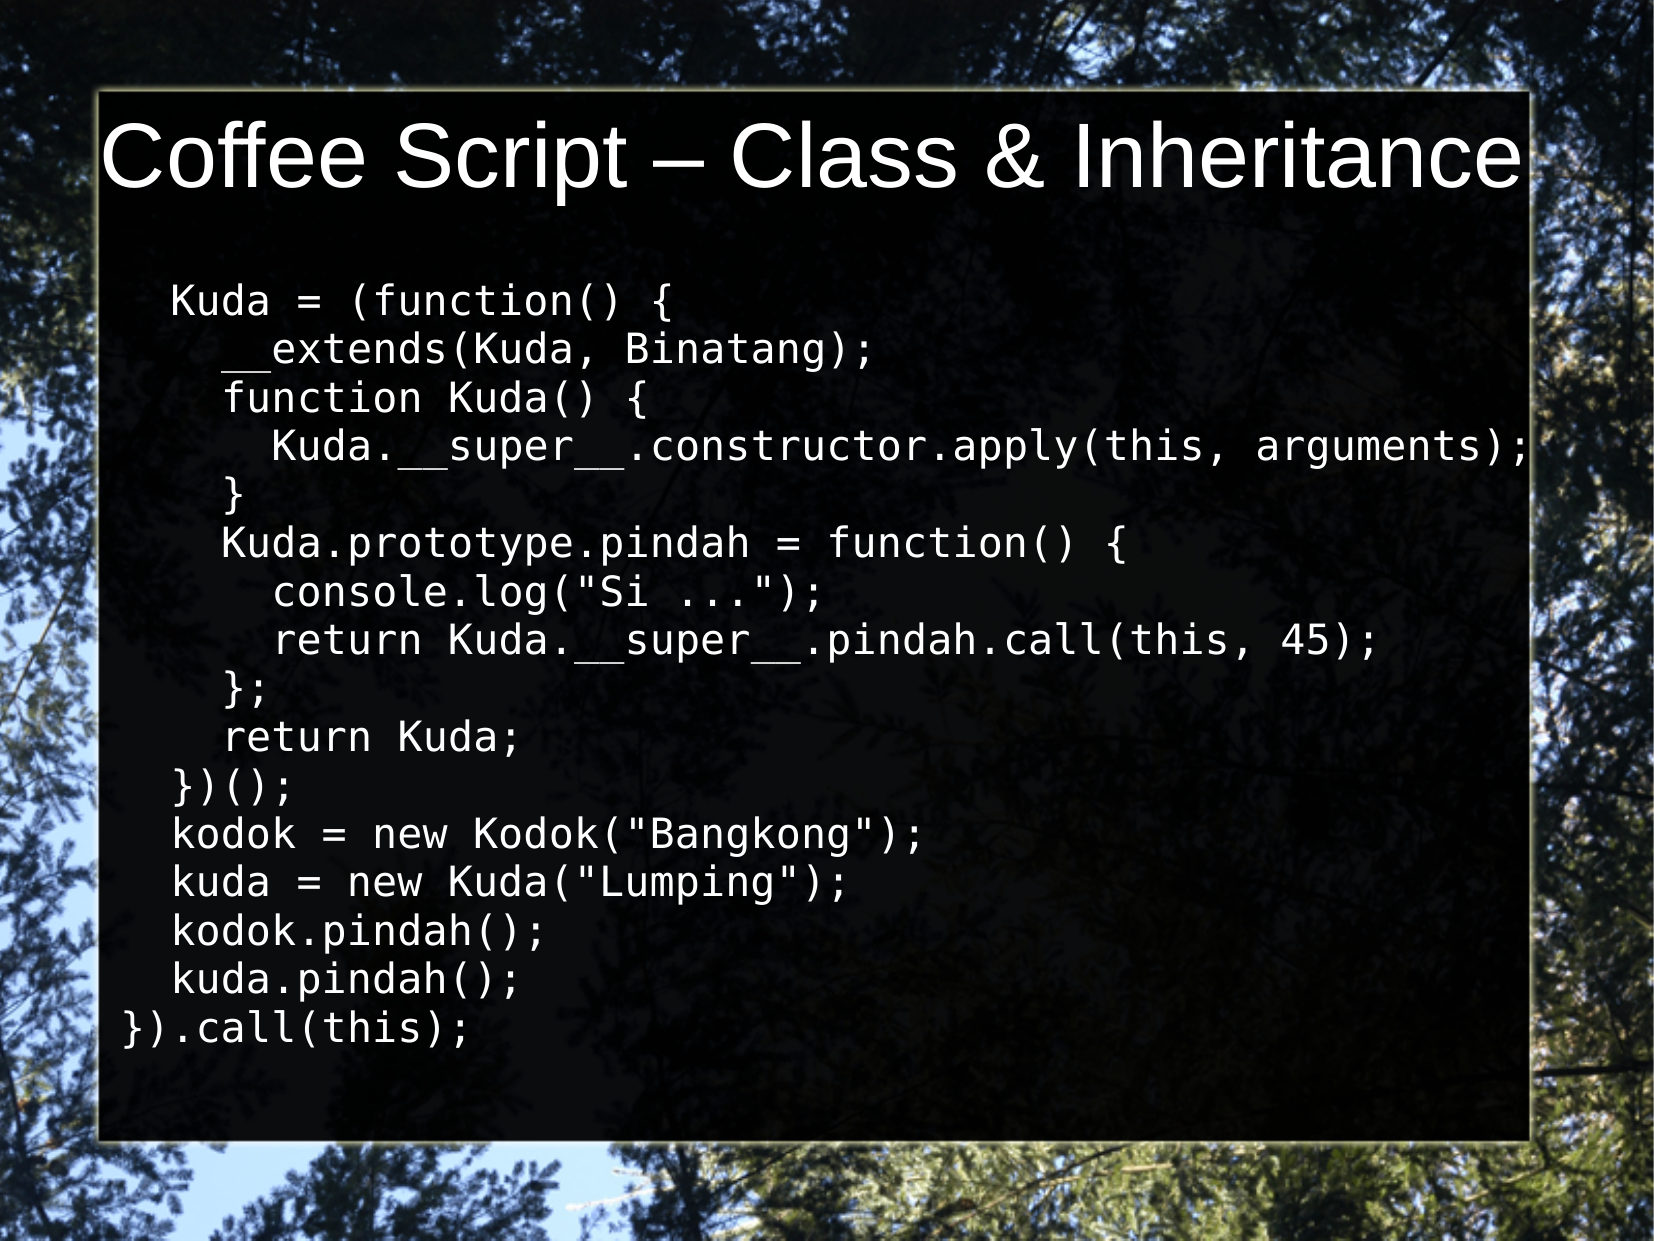

# Coffee Script – Class & Inheritance
 Kuda = (function() {
 __extends(Kuda, Binatang);
 function Kuda() {
 Kuda.__super__.constructor.apply(this, arguments);
 }
 Kuda.prototype.pindah = function() {
 console.log("Si ...");
 return Kuda.__super__.pindah.call(this, 45);
 };
 return Kuda;
 })();
 kodok = new Kodok("Bangkong");
 kuda = new Kuda("Lumping");
 kodok.pindah();
 kuda.pindah();
}).call(this);